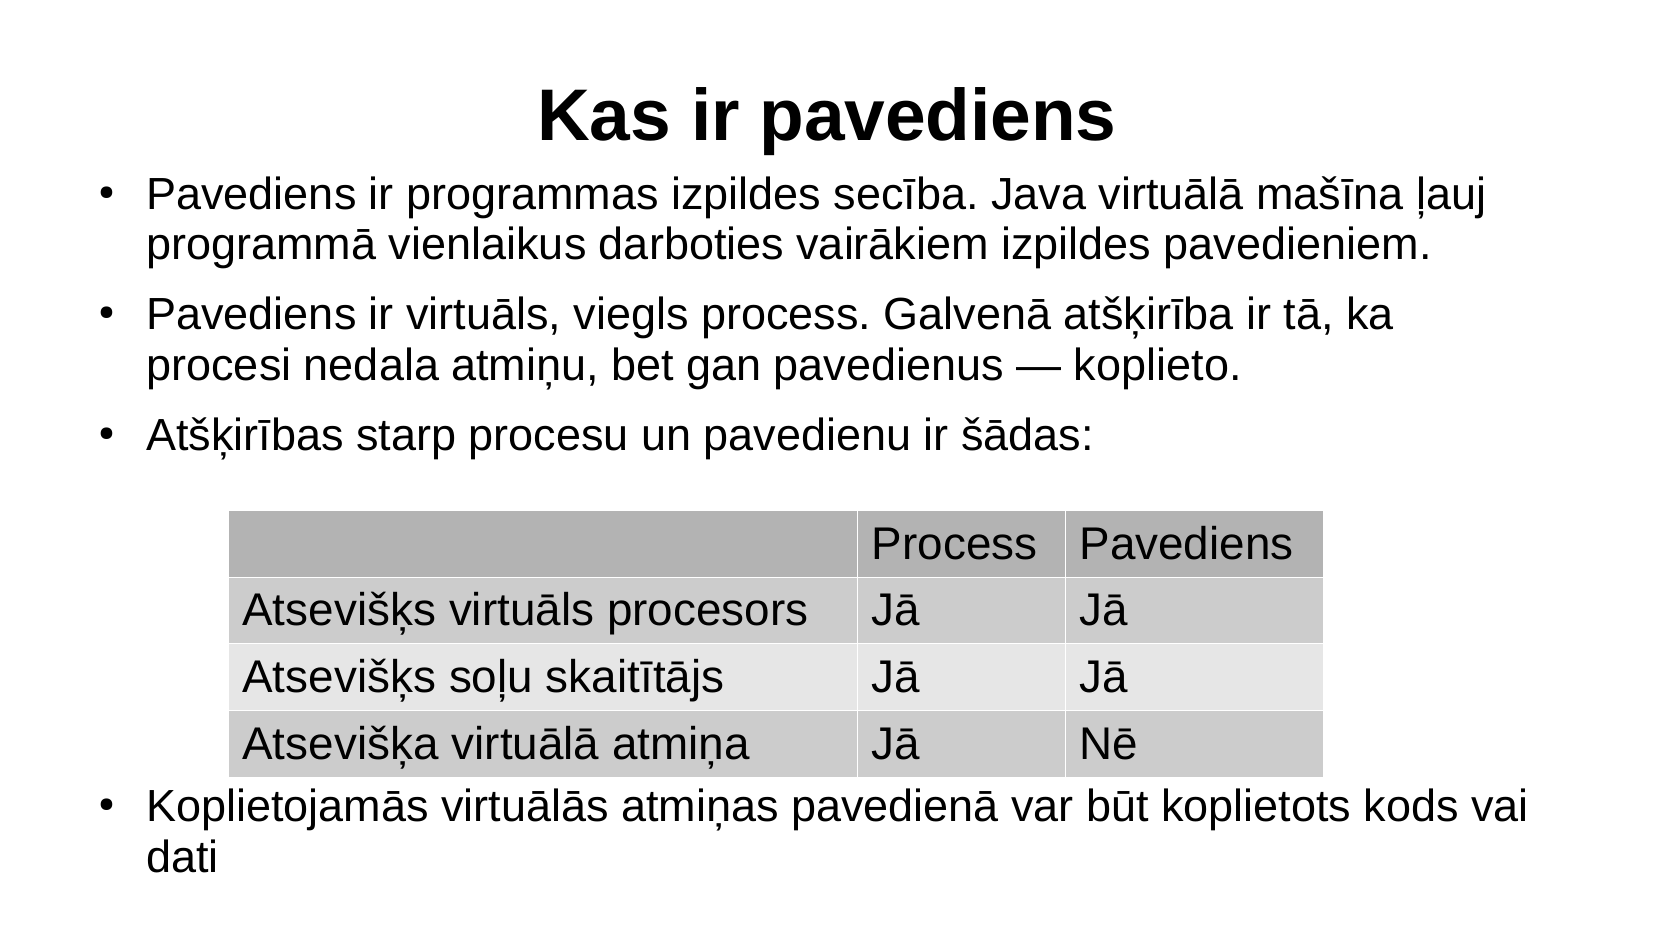

# Kas ir pavediens
Pavediens ir programmas izpildes secība. Java virtuālā mašīna ļauj programmā vienlaikus darboties vairākiem izpildes pavedieniem.
Pavediens ir virtuāls, viegls process. Galvenā atšķirība ir tā, ka procesi nedala atmiņu, bet gan pavedienus — koplieto.
Atšķirības starp procesu un pavedienu ir šādas:
Koplietojamās virtuālās atmiņas pavedienā var būt koplietots kods vai dati
| | Process | Pavediens |
| --- | --- | --- |
| Atsevišķs virtuāls procesors | Jā | Jā |
| Atsevišķs soļu skaitītājs | Jā | Jā |
| Atsevišķa virtuālā atmiņa | Jā | Nē |